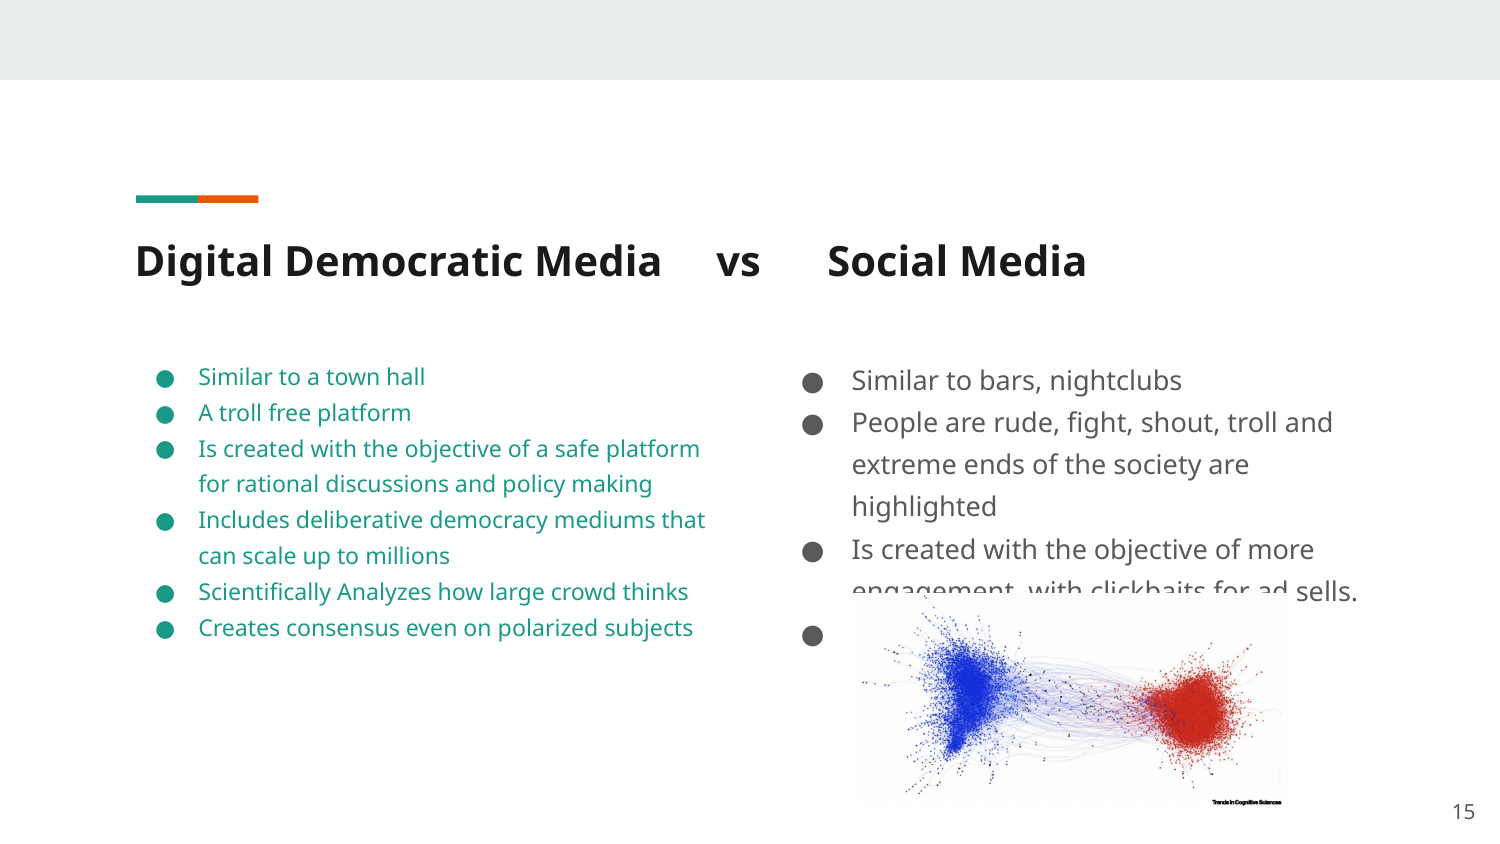

# Digital Democratic Media vs 	Social Media
Similar to a town hall
A troll free platform
Is created with the objective of a safe platform for rational discussions and policy making
Includes deliberative democracy mediums that can scale up to millions
Scientifically Analyzes how large crowd thinks
Creates consensus even on polarized subjects
Similar to bars, nightclubs
People are rude, fight, shout, troll and extreme ends of the society are highlighted
Is created with the objective of more engagement, with clickbaits for ad sells.
Polarizes and divides the society